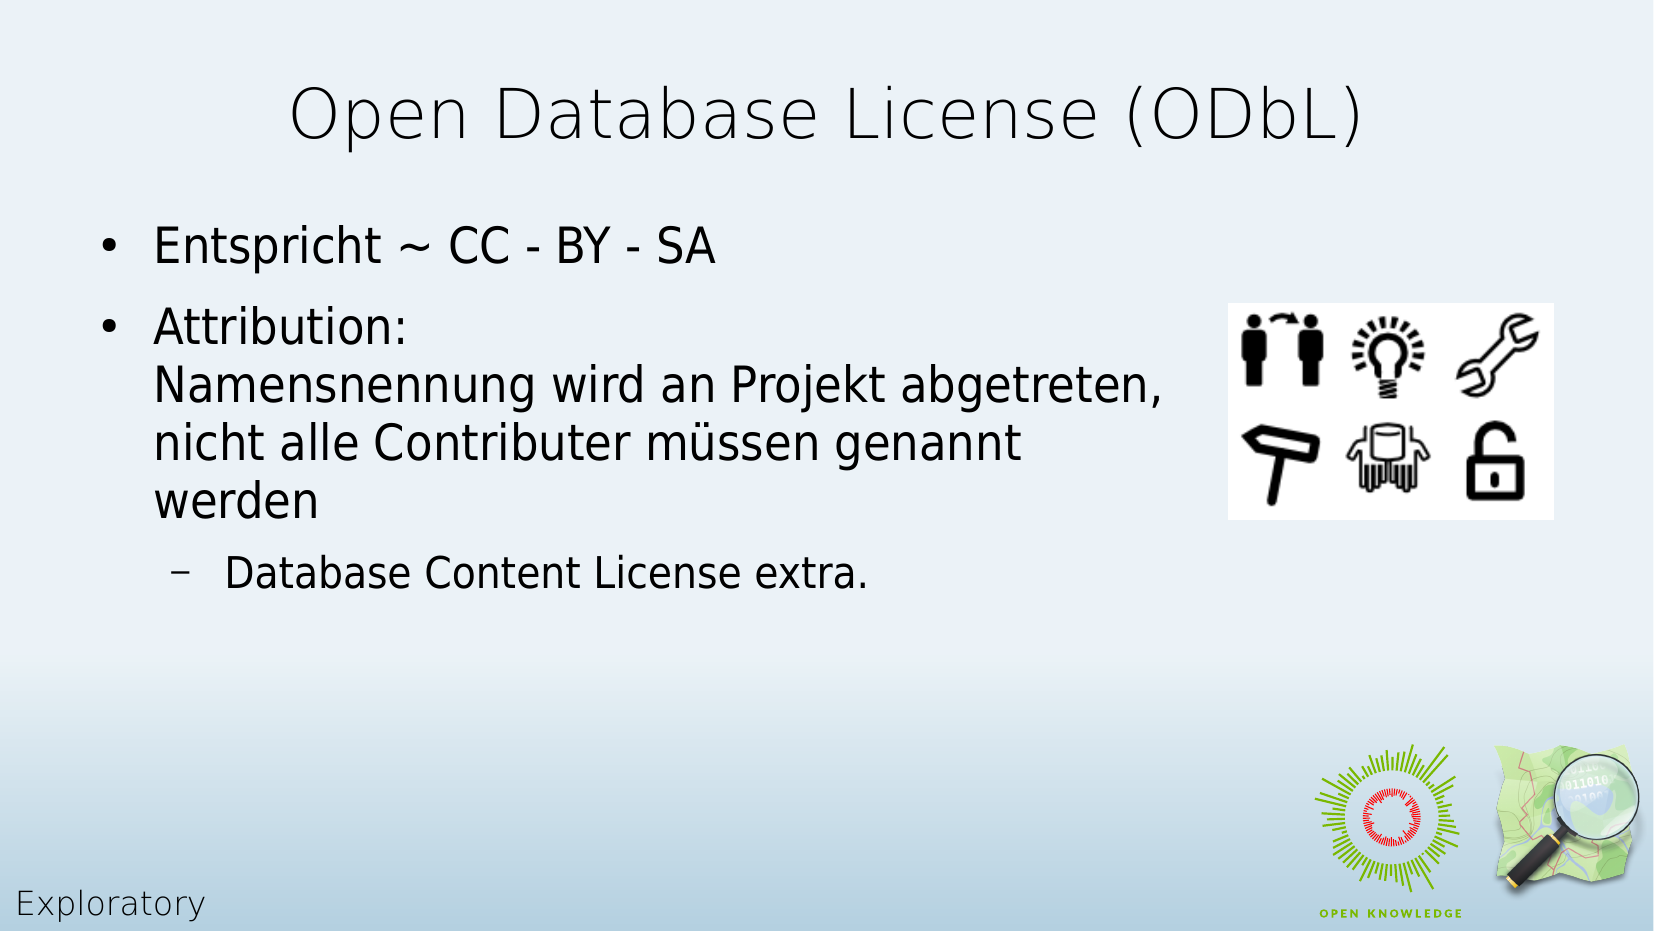

# Open Database License (ODbL)
Entspricht ~ CC - BY - SA
Attribution:
Namensnennung wird an Projekt abgetreten, nicht alle Contributer müssen genannt werden
Database Content License extra.